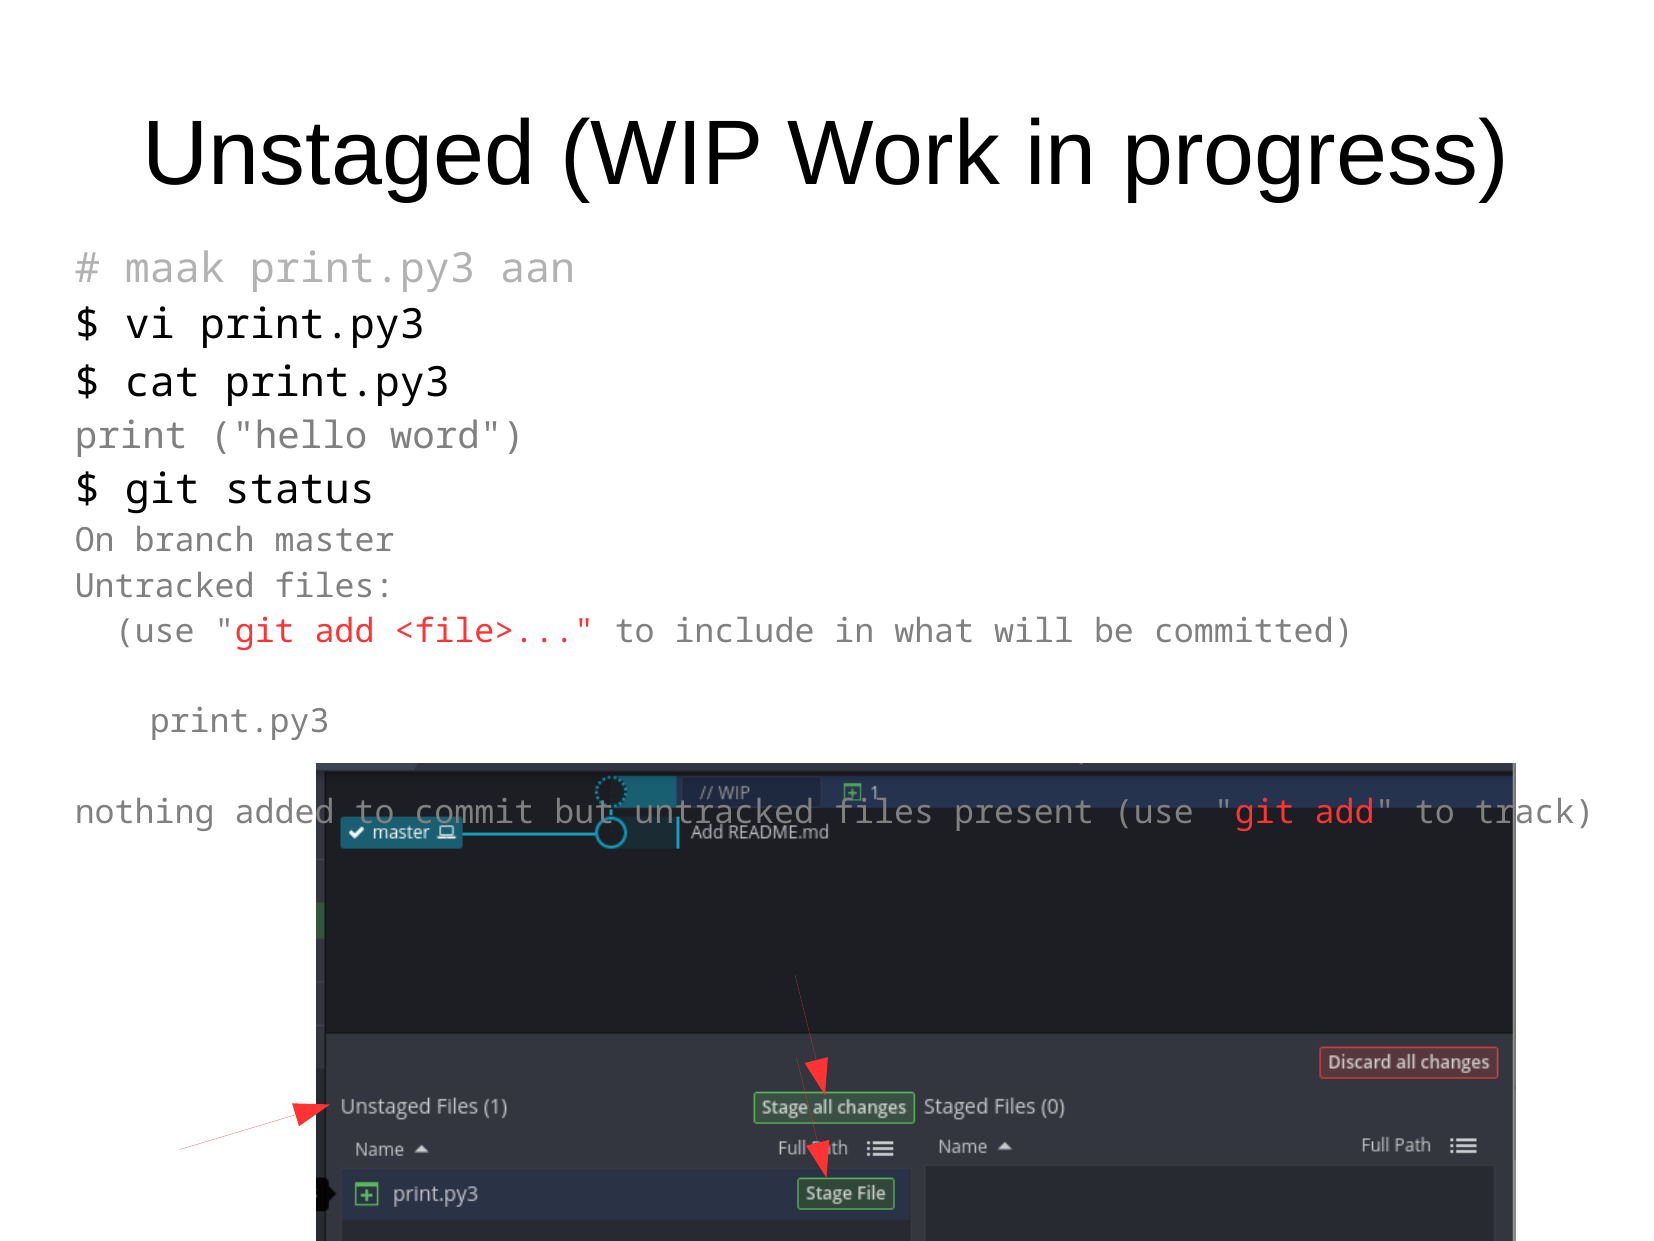

# Unstaged (WIP Work in progress)
# maak print.py3 aan
$ vi print.py3
$ cat print.py3
print ("hello word")
$ git status
On branch master
Untracked files:
 (use "git add <file>..." to include in what will be committed)
	print.py3
nothing added to commit but untracked files present (use "git add" to track)